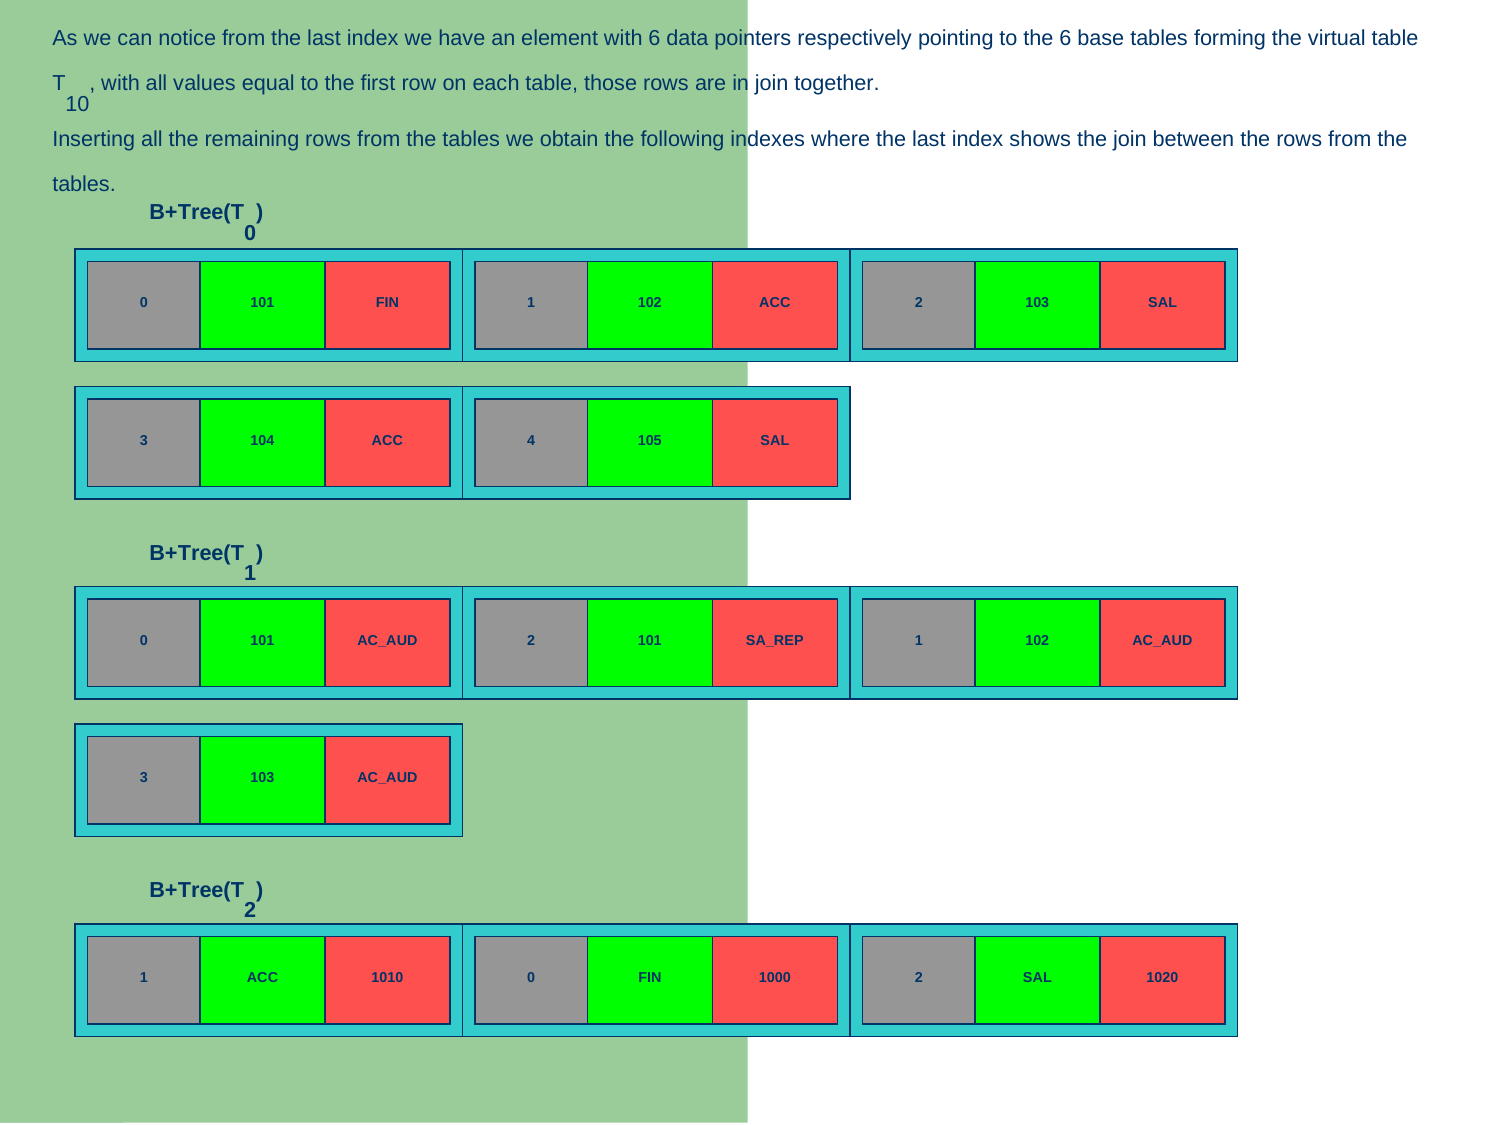

As we can notice from the last index we have an element with 6 data pointers respectively pointing to the 6 base tables forming the virtual table T10, with all values equal to the first row on each table, those rows are in join together.
Inserting all the remaining rows from the tables we obtain the following indexes where the last index shows the join between the rows from the tables.
B+Tree(T0)
0
101
FIN
1
102
ACC
2
103
SAL
3
104
ACC
4
105
SAL
B+Tree(T1)
0
101
AC_AUD
2
101
SA_REP
1
102
AC_AUD
3
103
AC_AUD
B+Tree(T2)
1
ACC
1010
0
FIN
1000
2
SAL
1020